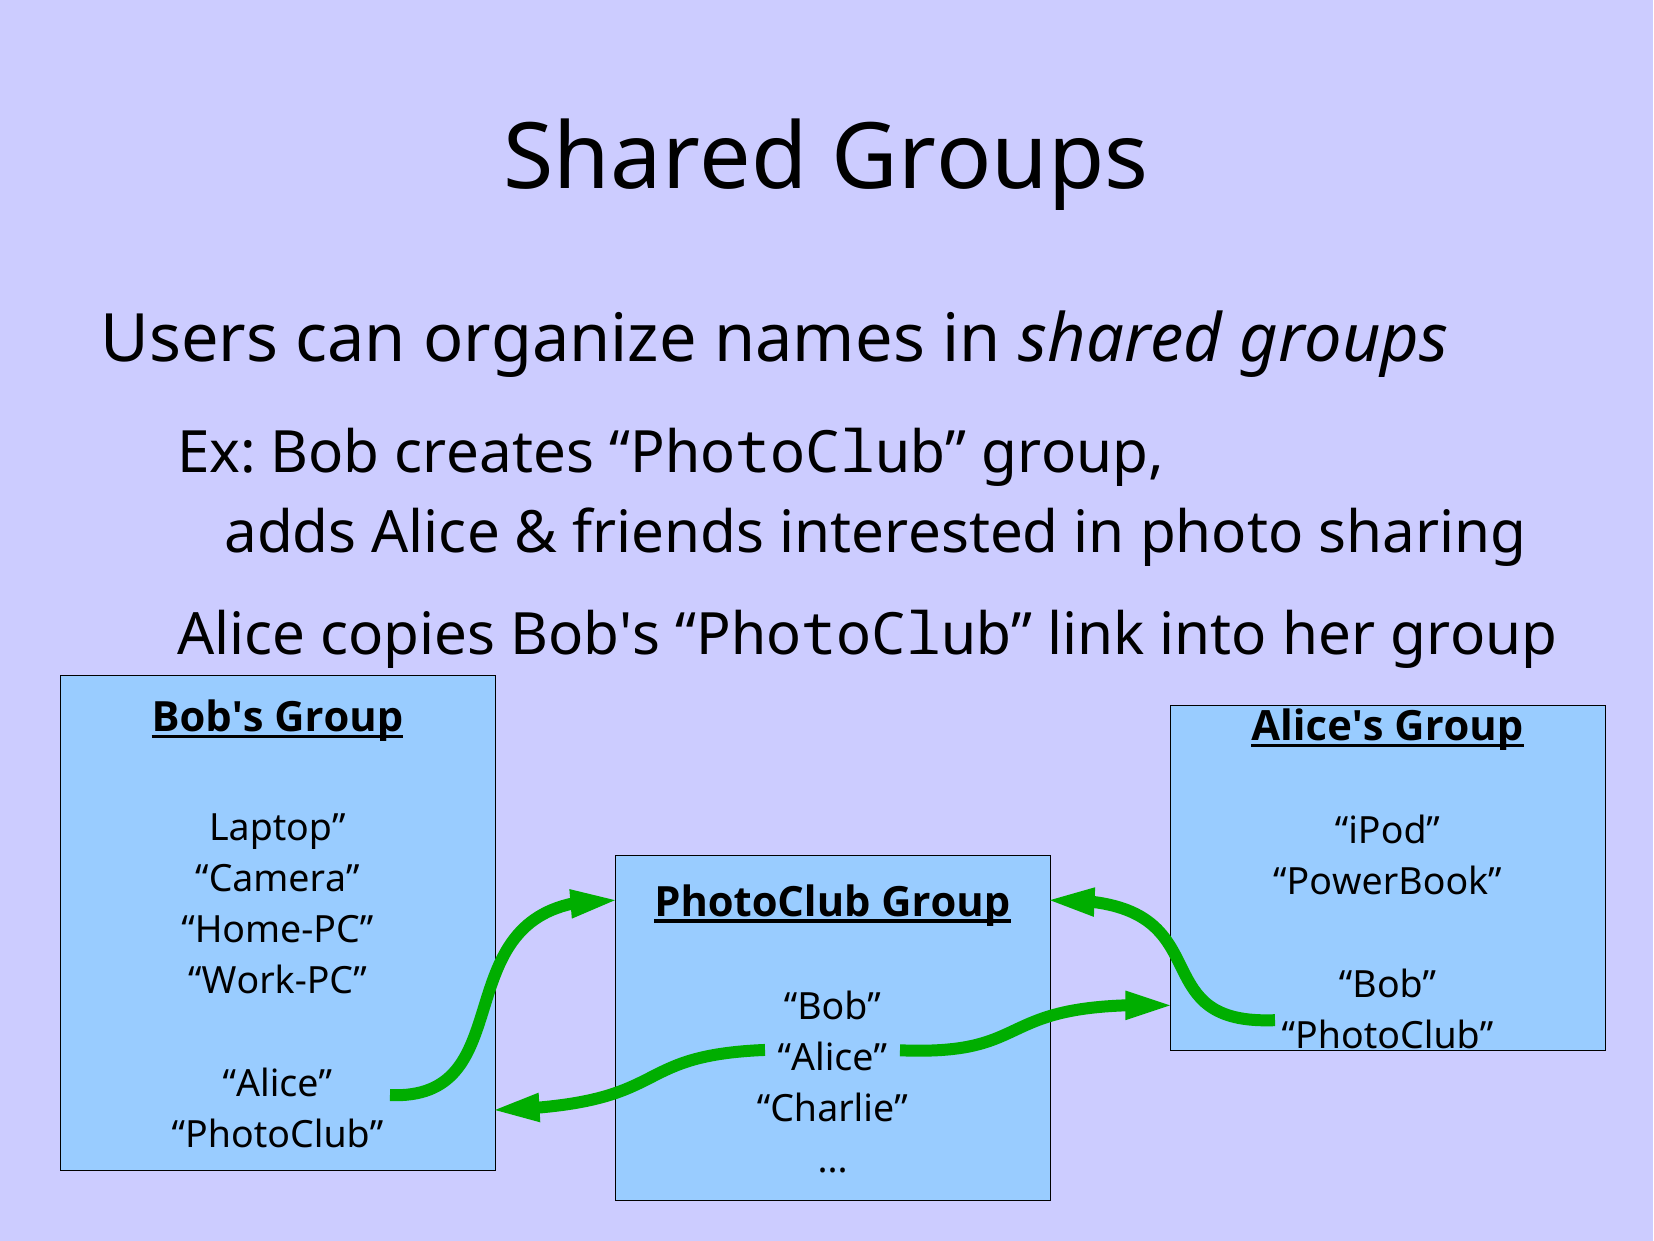

# Shared Groups
Users can organize names in shared groups
Ex: Bob creates “PhotoClub” group,
adds Alice & friends interested in photo sharing
Alice copies Bob's “PhotoClub” link into her group
Bob's Group
Laptop”
“Camera”
“Home-PC”
“Work-PC”
“Alice”
“PhotoClub”
Alice's Group
“iPod”
“PowerBook”
“Bob”
“PhotoClub”
PhotoClub Group
“Bob”
“Alice”
“Charlie”
...